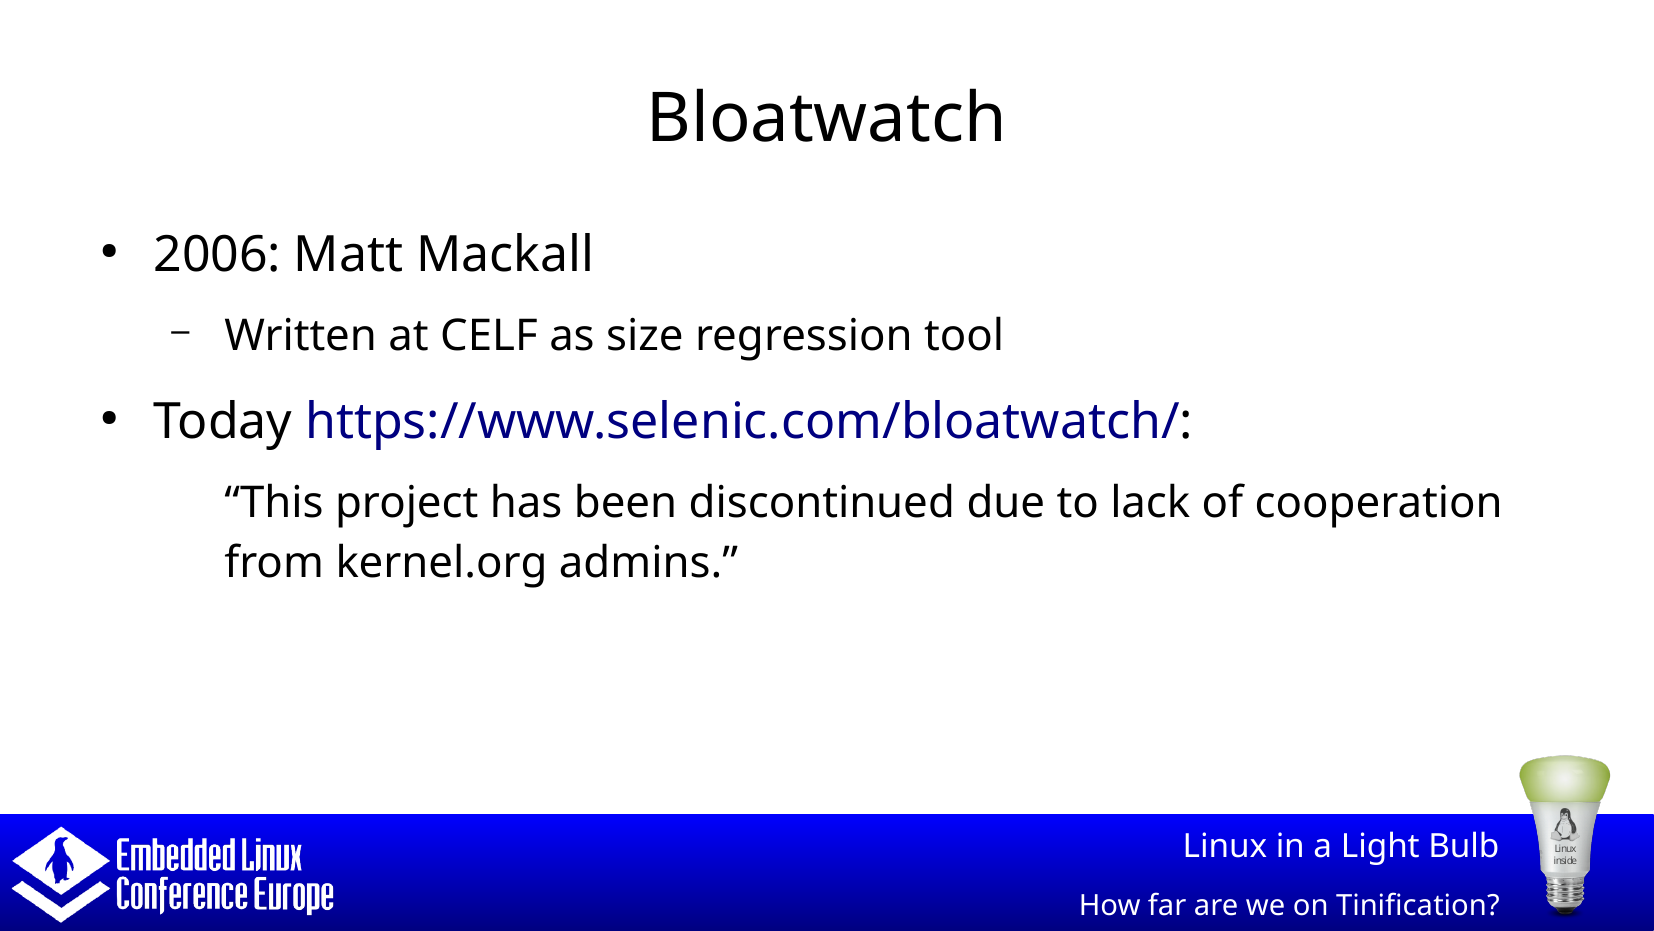

# Bloatwatch
2006: Matt Mackall
Written at CELF as size regression tool
Today https://www.selenic.com/bloatwatch/:
“This project has been discontinued due to lack of cooperation from kernel.org admins.”
Linux in a Light Bulb